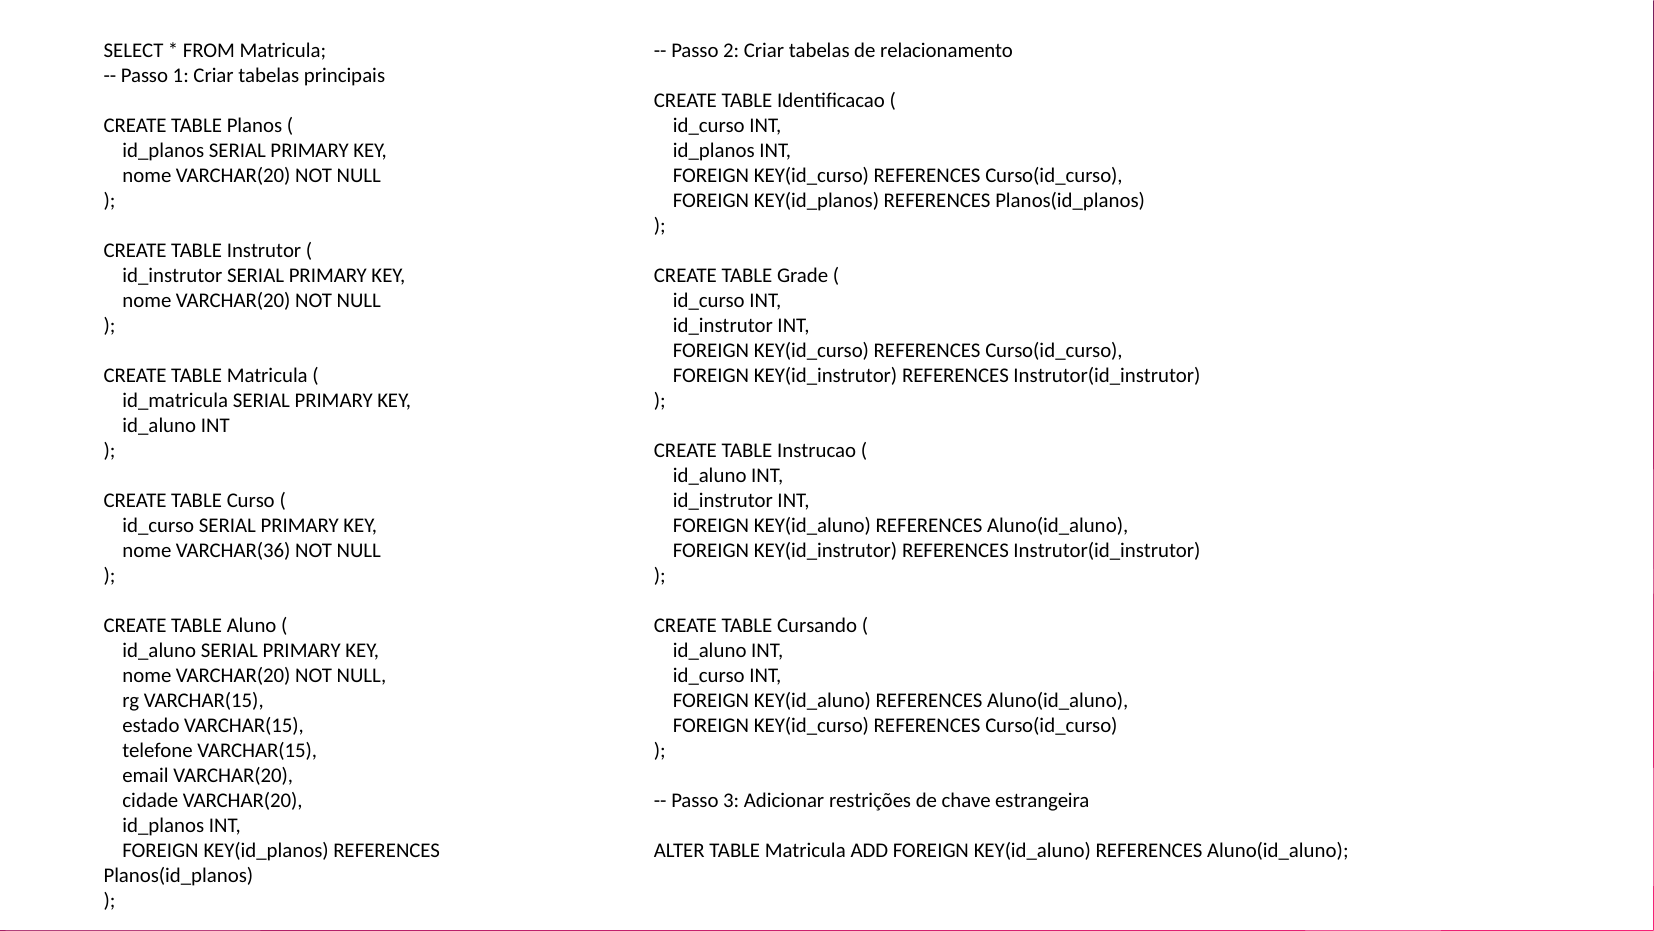

# MODELO FÍSICO
SELECT * FROM Matricula;
-- Passo 1: Criar tabelas principais
CREATE TABLE Planos (
 id_planos SERIAL PRIMARY KEY,
 nome VARCHAR(20) NOT NULL
);
CREATE TABLE Instrutor (
 id_instrutor SERIAL PRIMARY KEY,
 nome VARCHAR(20) NOT NULL
);
CREATE TABLE Matricula (
 id_matricula SERIAL PRIMARY KEY,
 id_aluno INT
);
CREATE TABLE Curso (
 id_curso SERIAL PRIMARY KEY,
 nome VARCHAR(36) NOT NULL
);
CREATE TABLE Aluno (
 id_aluno SERIAL PRIMARY KEY,
 nome VARCHAR(20) NOT NULL,
 rg VARCHAR(15),
 estado VARCHAR(15),
 telefone VARCHAR(15),
 email VARCHAR(20),
 cidade VARCHAR(20),
 id_planos INT,
 FOREIGN KEY(id_planos) REFERENCES Planos(id_planos)
);
-- Passo 2: Criar tabelas de relacionamento
CREATE TABLE Identificacao (
 id_curso INT,
 id_planos INT,
 FOREIGN KEY(id_curso) REFERENCES Curso(id_curso),
 FOREIGN KEY(id_planos) REFERENCES Planos(id_planos)
);
CREATE TABLE Grade (
 id_curso INT,
 id_instrutor INT,
 FOREIGN KEY(id_curso) REFERENCES Curso(id_curso),
 FOREIGN KEY(id_instrutor) REFERENCES Instrutor(id_instrutor)
);
CREATE TABLE Instrucao (
 id_aluno INT,
 id_instrutor INT,
 FOREIGN KEY(id_aluno) REFERENCES Aluno(id_aluno),
 FOREIGN KEY(id_instrutor) REFERENCES Instrutor(id_instrutor)
);
CREATE TABLE Cursando (
 id_aluno INT,
 id_curso INT,
 FOREIGN KEY(id_aluno) REFERENCES Aluno(id_aluno),
 FOREIGN KEY(id_curso) REFERENCES Curso(id_curso)
);
-- Passo 3: Adicionar restrições de chave estrangeira
ALTER TABLE Matricula ADD FOREIGN KEY(id_aluno) REFERENCES Aluno(id_aluno);